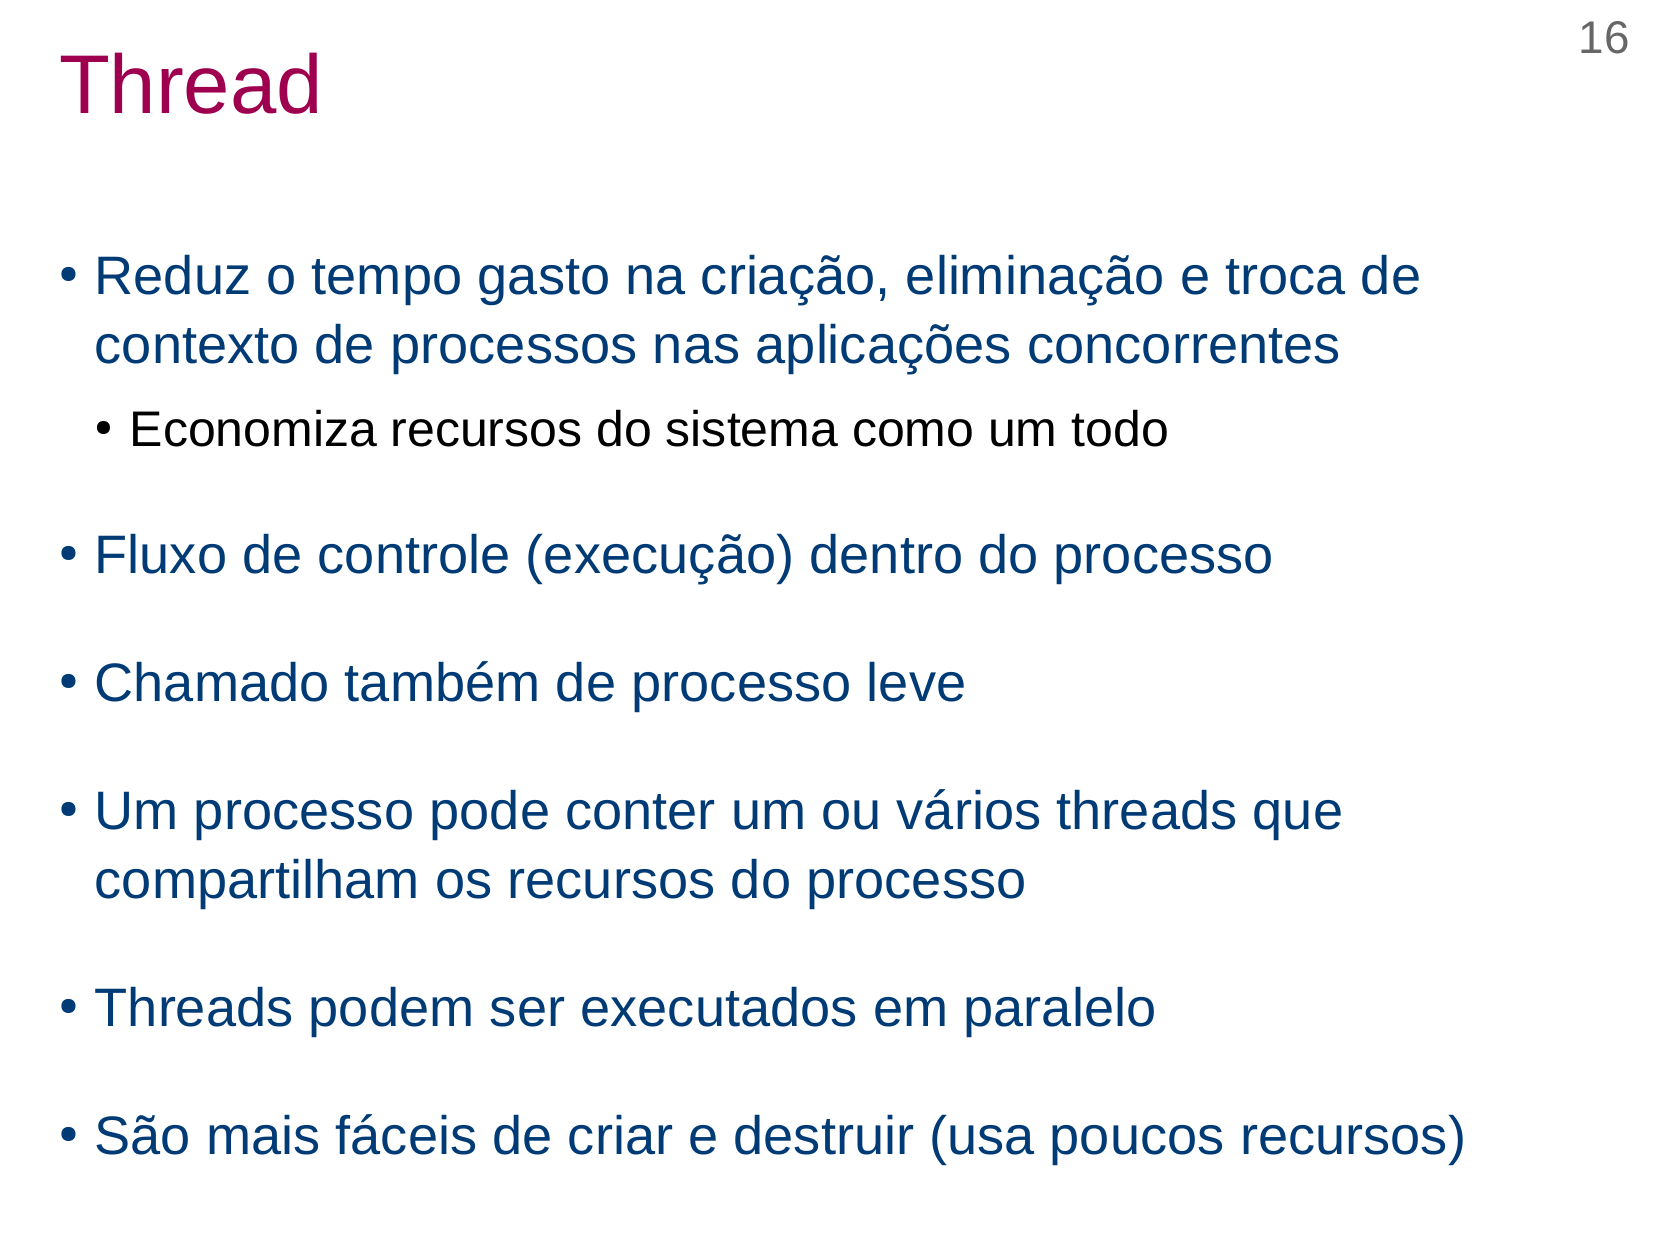

16
# Thread
Reduz o tempo gasto na criação, eliminação e troca de contexto de processos nas aplicações concorrentes
Economiza recursos do sistema como um todo
Fluxo de controle (execução) dentro do processo
Chamado também de processo leve
Um processo pode conter um ou vários threads que compartilham os recursos do processo
Threads podem ser executados em paralelo
São mais fáceis de criar e destruir (usa poucos recursos)